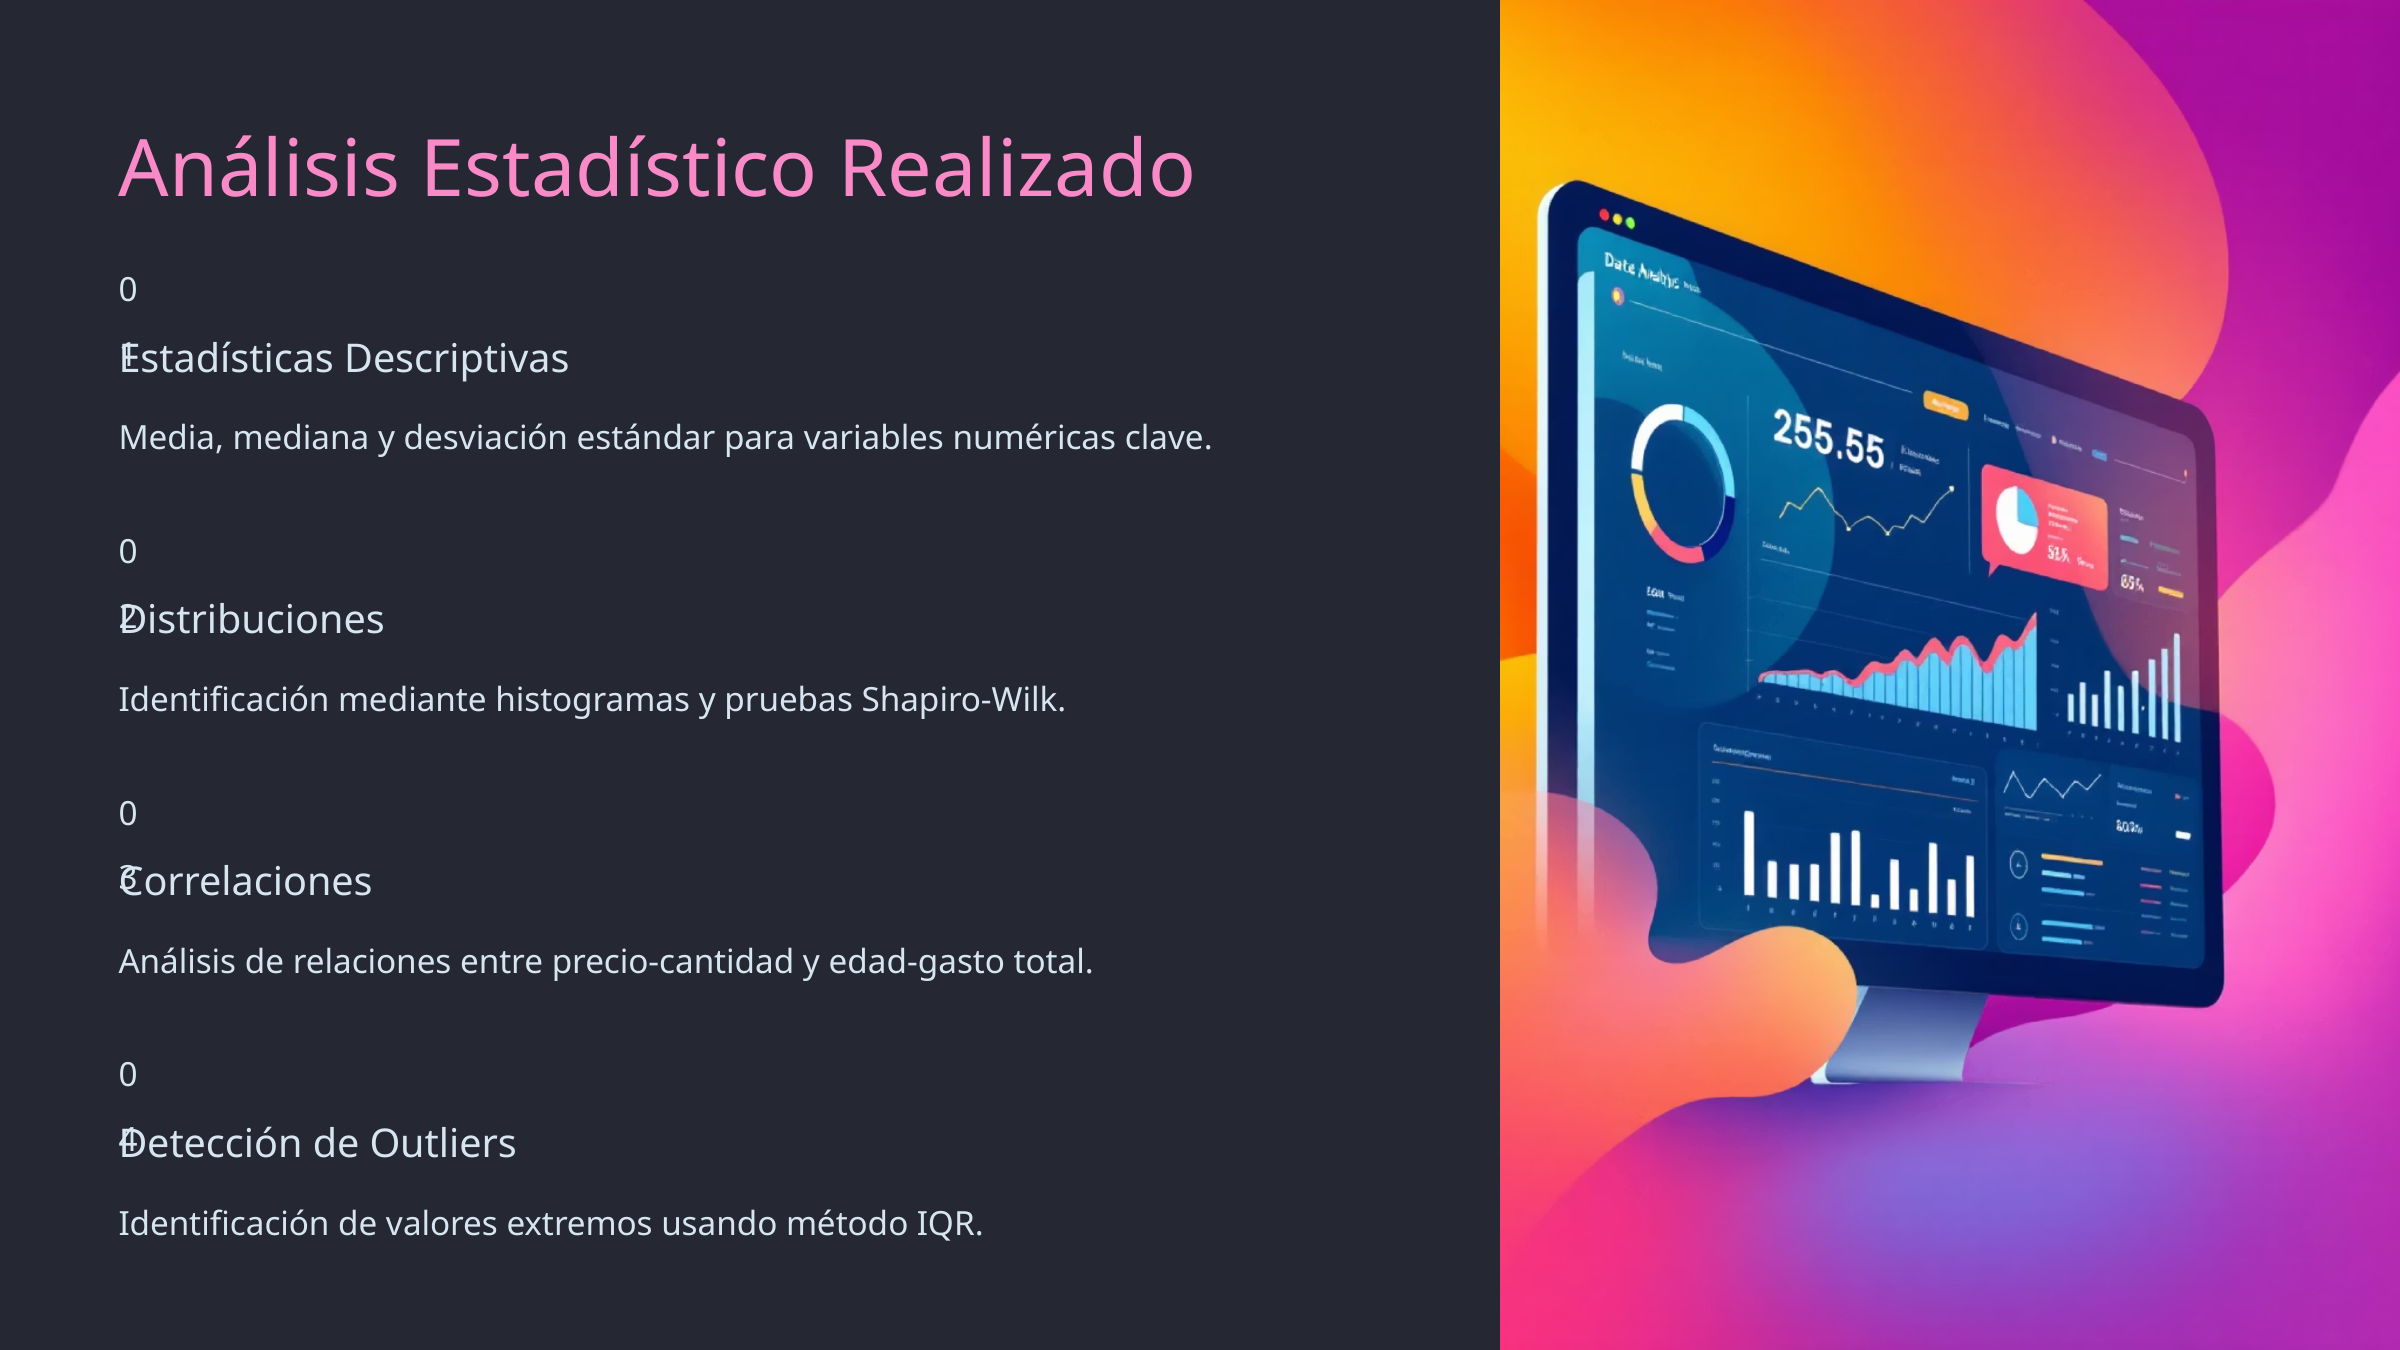

Análisis Estadístico Realizado
01
Estadísticas Descriptivas
Media, mediana y desviación estándar para variables numéricas clave.
02
Distribuciones
Identificación mediante histogramas y pruebas Shapiro-Wilk.
03
Correlaciones
Análisis de relaciones entre precio-cantidad y edad-gasto total.
04
Detección de Outliers
Identificación de valores extremos usando método IQR.